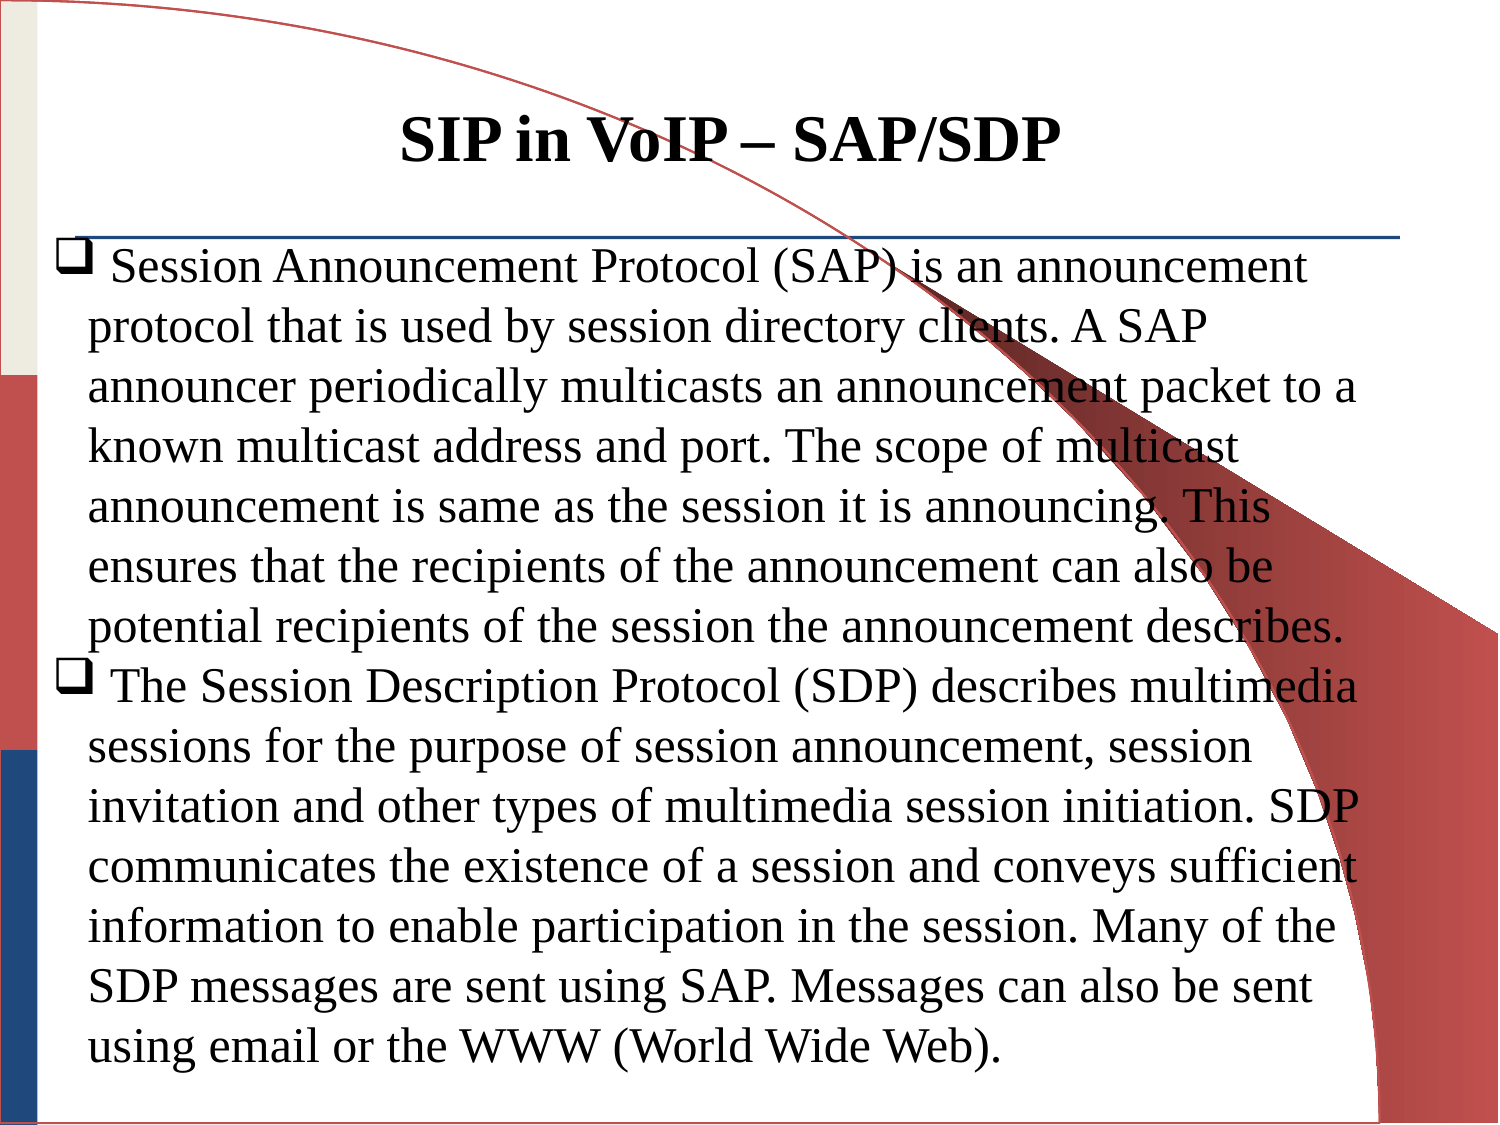

SIP in VoIP – SAP/SDP
 Session Announcement Protocol (SAP) is an announcement protocol that is used by session directory clients. A SAP announcer periodically multicasts an announcement packet to a known multicast address and port. The scope of multicast announcement is same as the session it is announcing. This ensures that the recipients of the announcement can also be potential recipients of the session the announcement describes.
 The Session Description Protocol (SDP) describes multimedia sessions for the purpose of session announcement, session invitation and other types of multimedia session initiation. SDP communicates the existence of a session and conveys sufficient information to enable participation in the session. Many of the SDP messages are sent using SAP. Messages can also be sent using email or the WWW (World Wide Web).